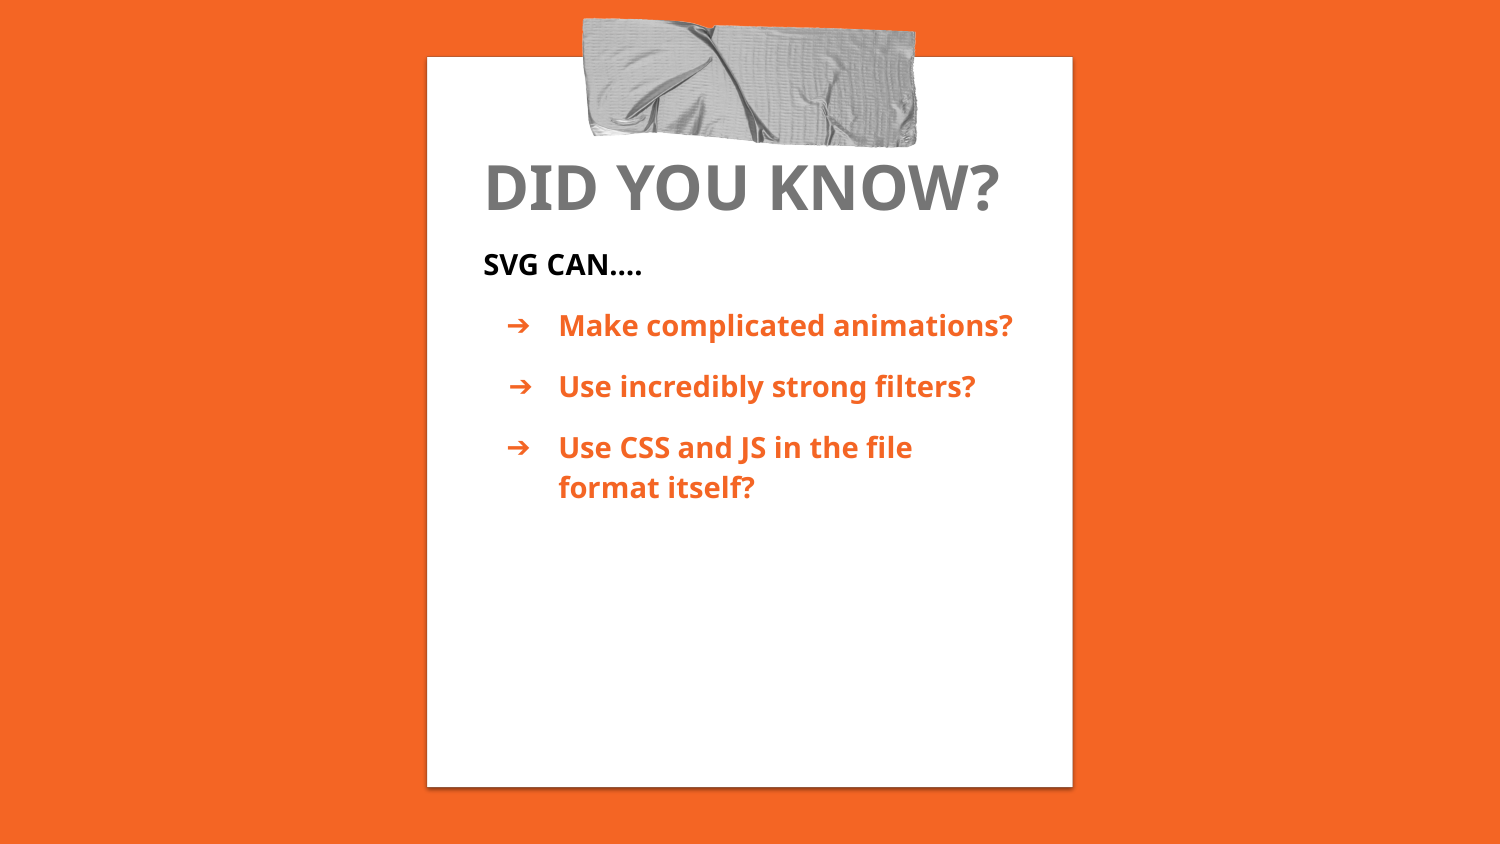

DID YOU KNOW?
# SVG CAN….
Make complicated animations?
Use incredibly strong filters?
Use CSS and JS in the file format itself?